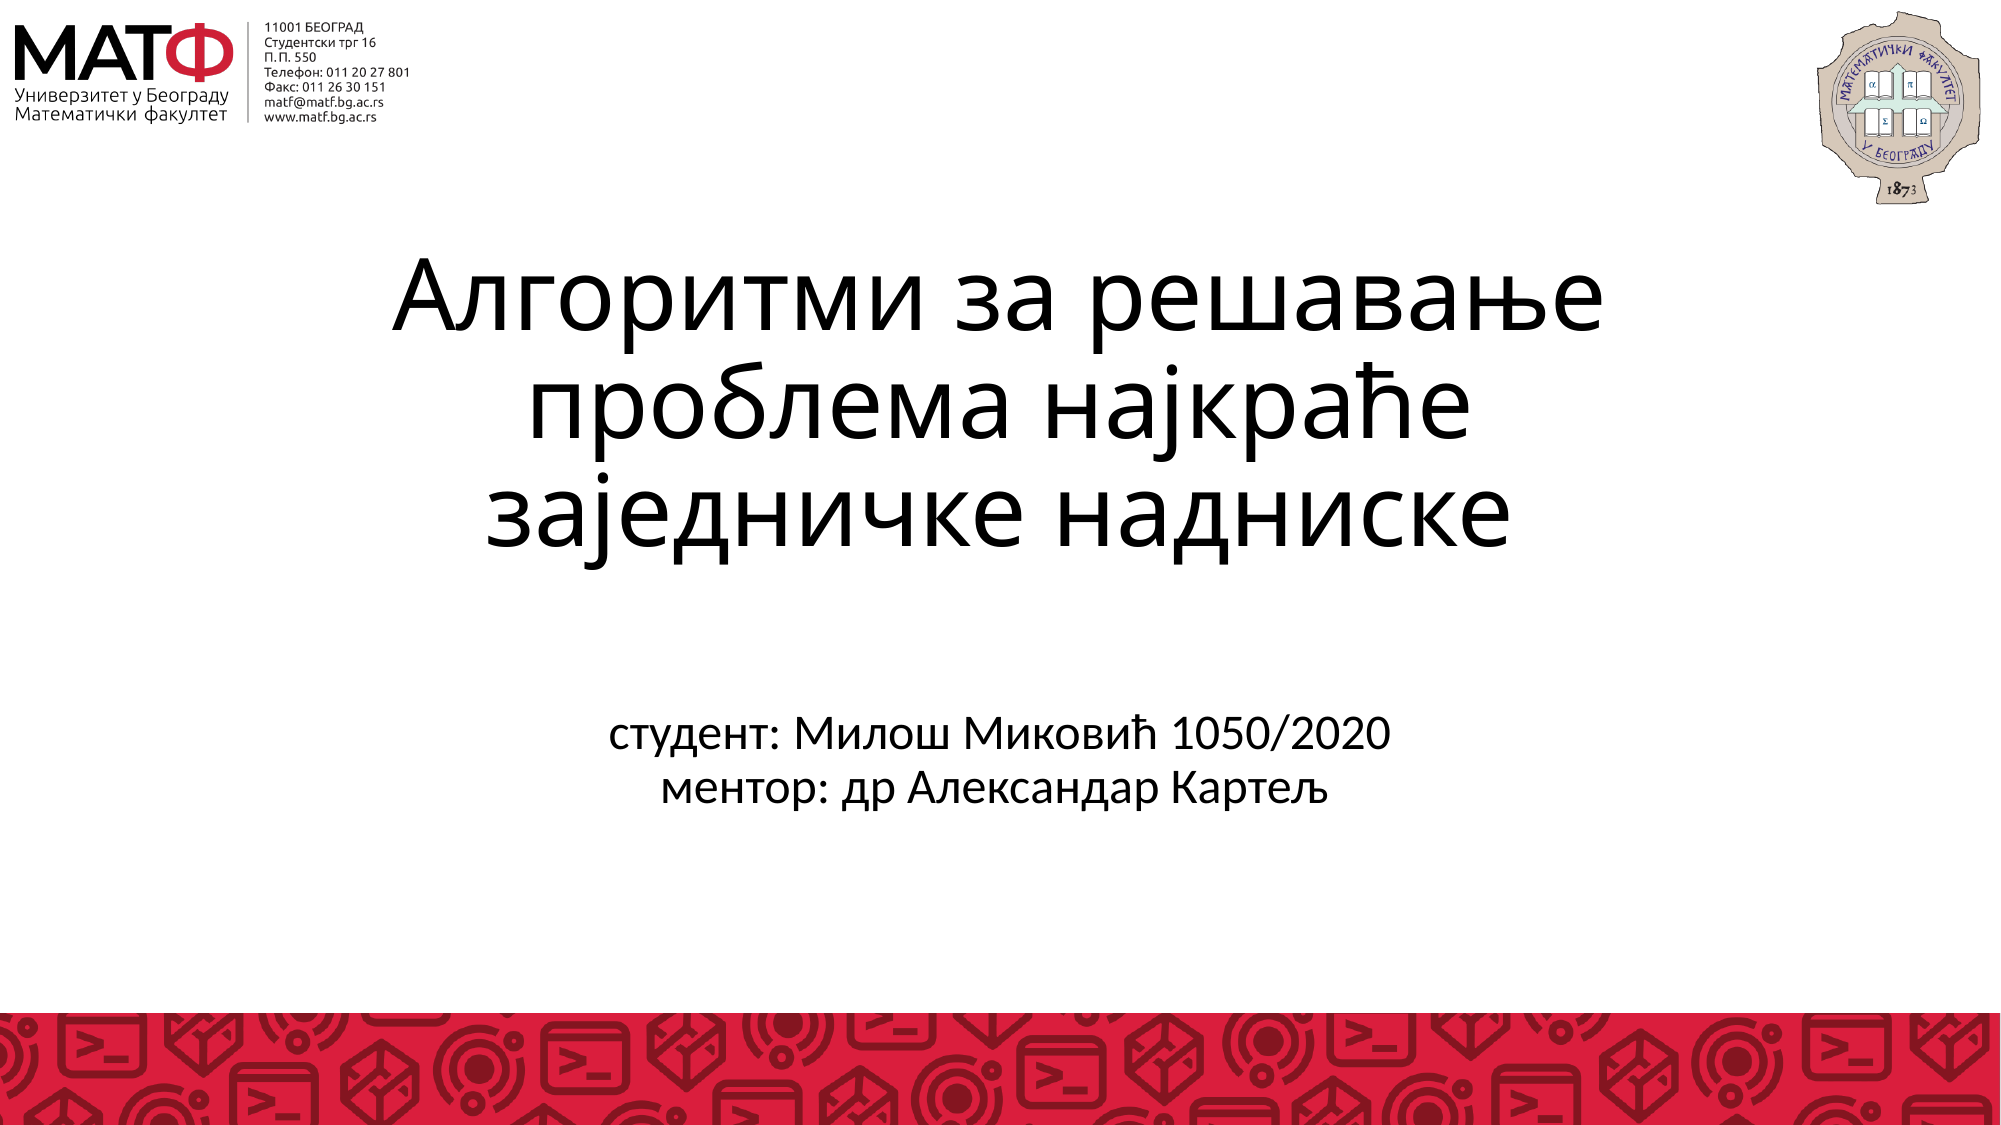

# Алгоритми за решавање проблема најкраће заједничке надниске
студент: Милош Миковић 1050/2020
ментор: др Александар Картељ